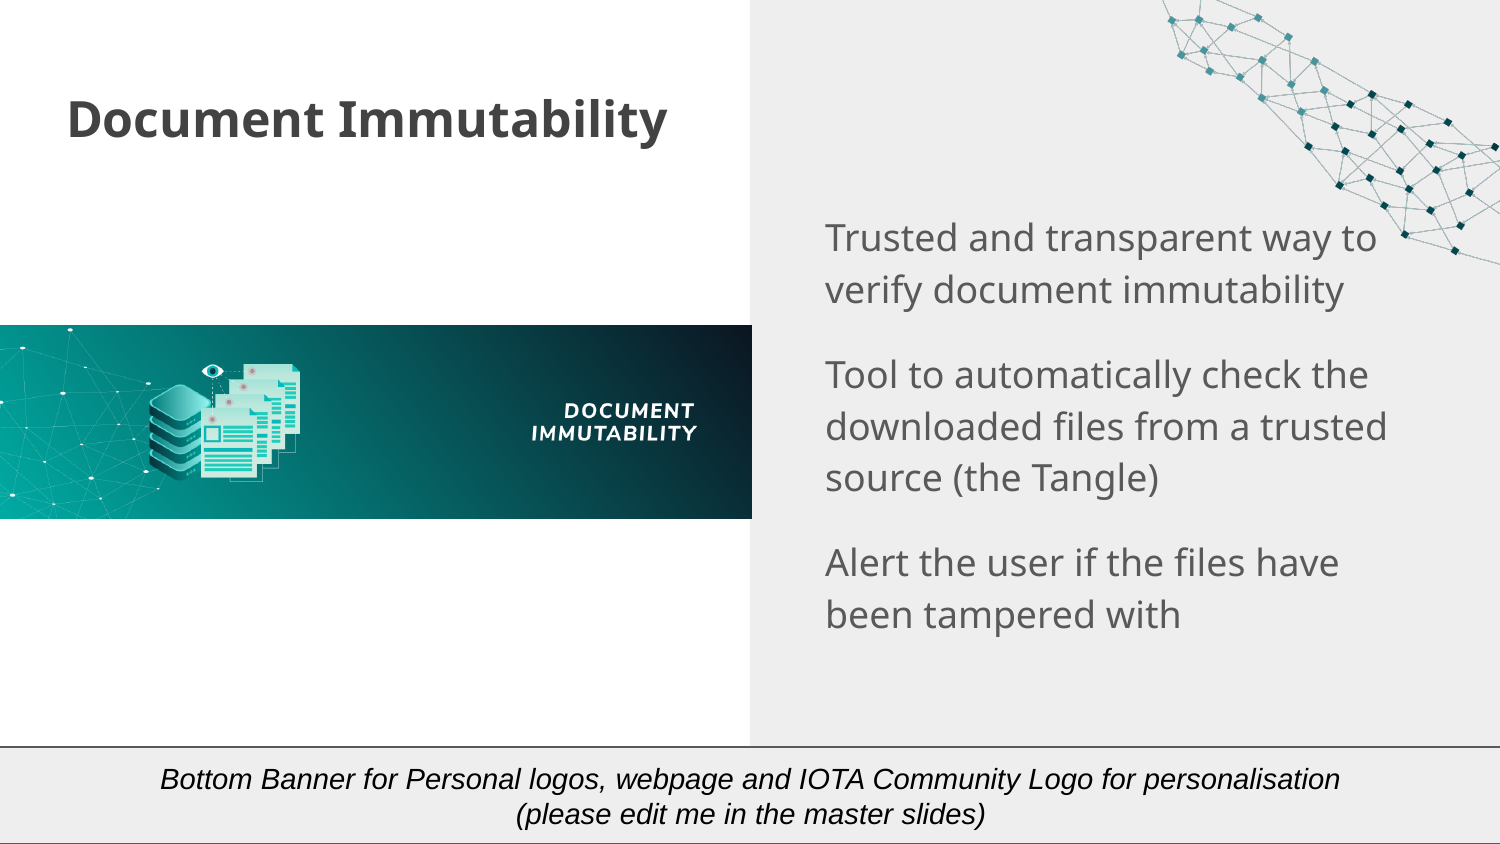

# Document Immutability
Trusted and transparent way to verify document immutability
Tool to automatically check the downloaded files from a trusted source (the Tangle)
Alert the user if the files have been tampered with